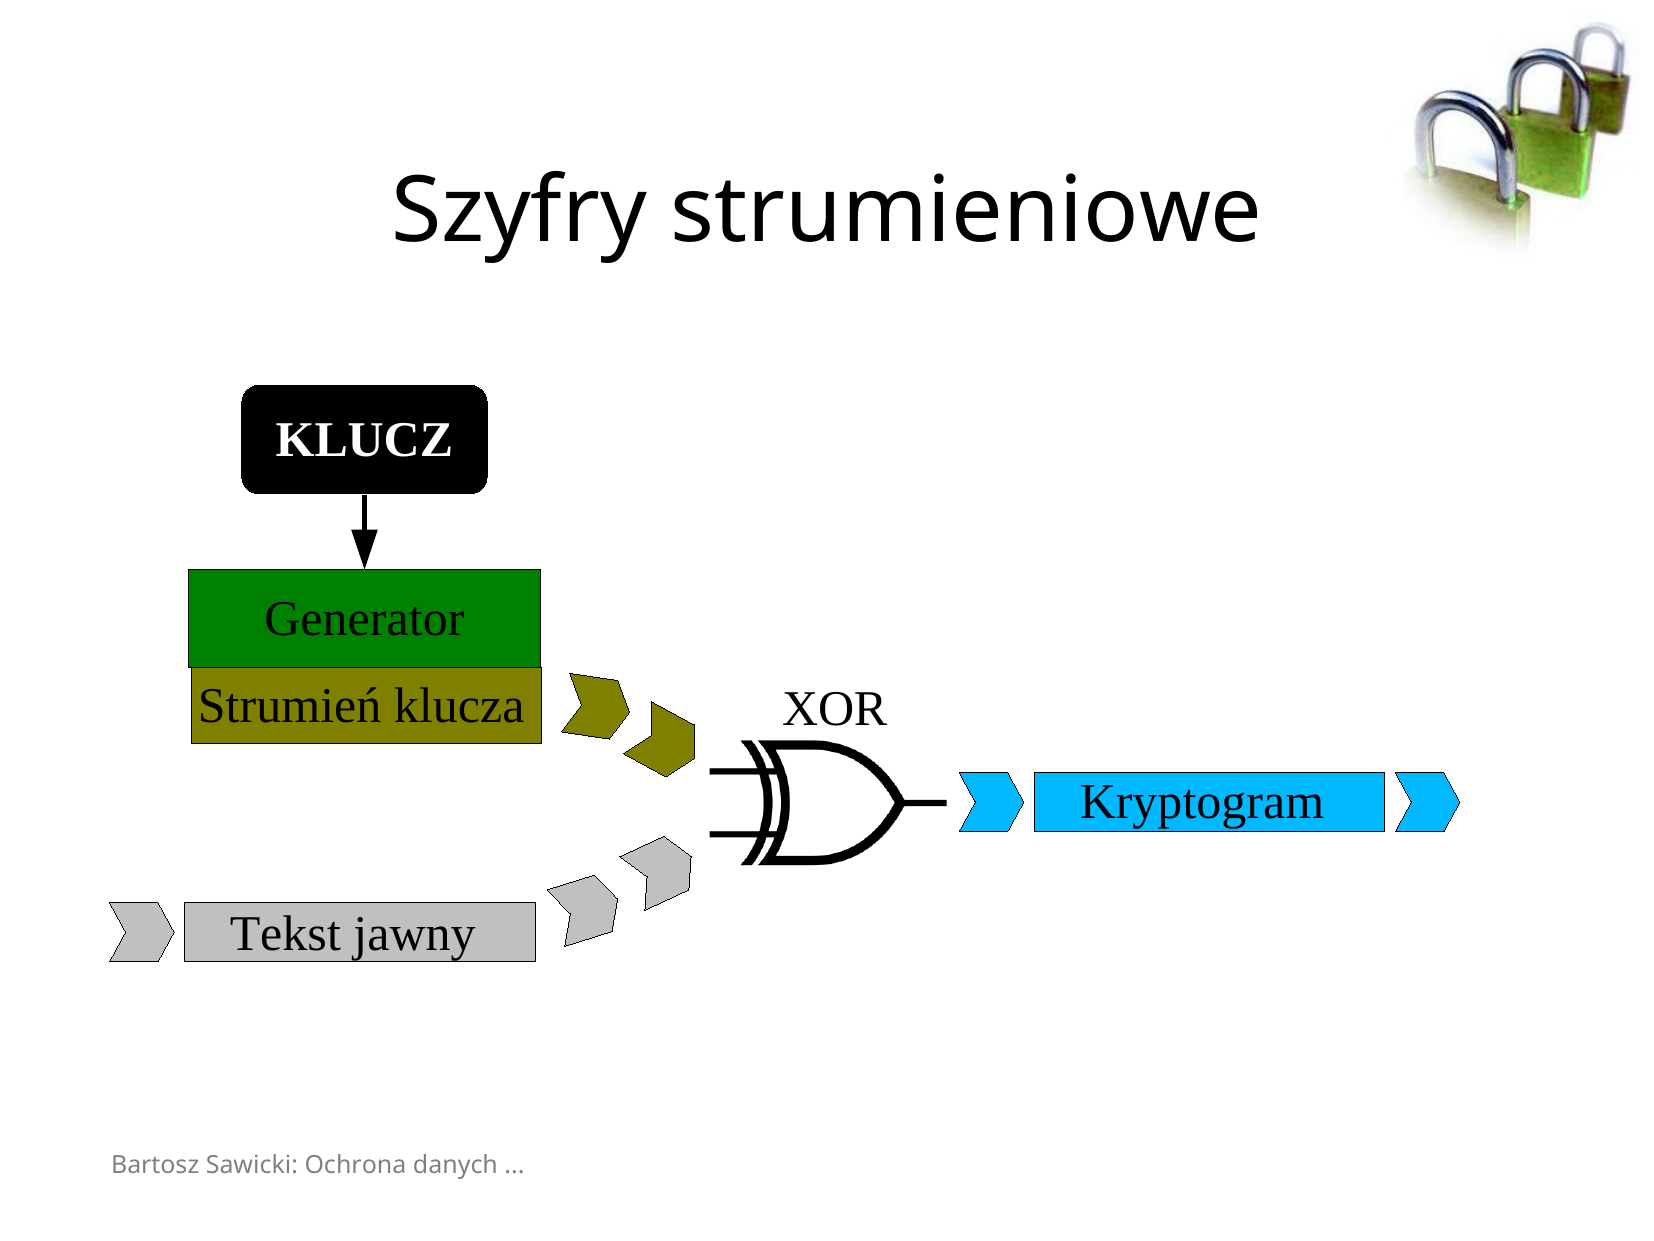

# Szyfry strumieniowe
KLUCZ
Generator
Strumień klucza
XOR
Kryptogram
Tekst jawny